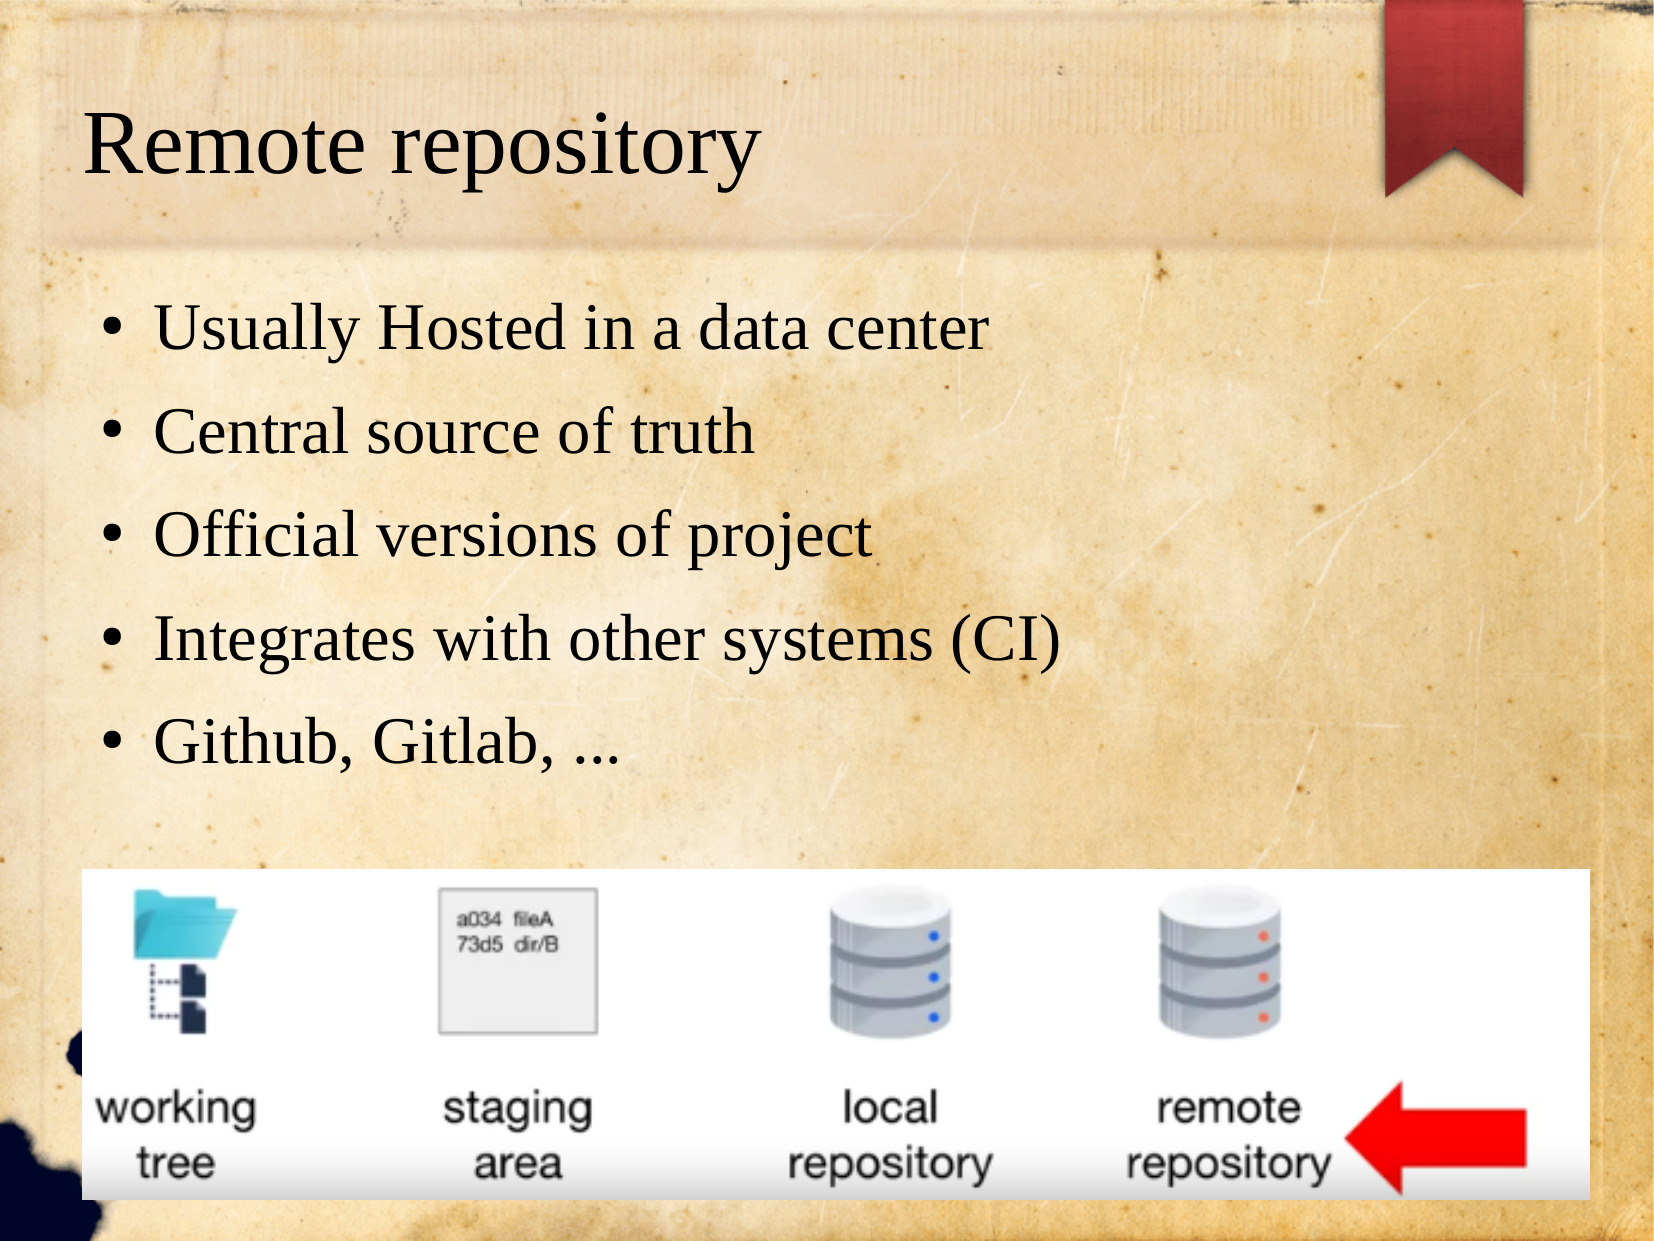

# Remote repository
Usually Hosted in a data center
Central source of truth
Official versions of project
Integrates with other systems (CI)
Github, Gitlab, ...